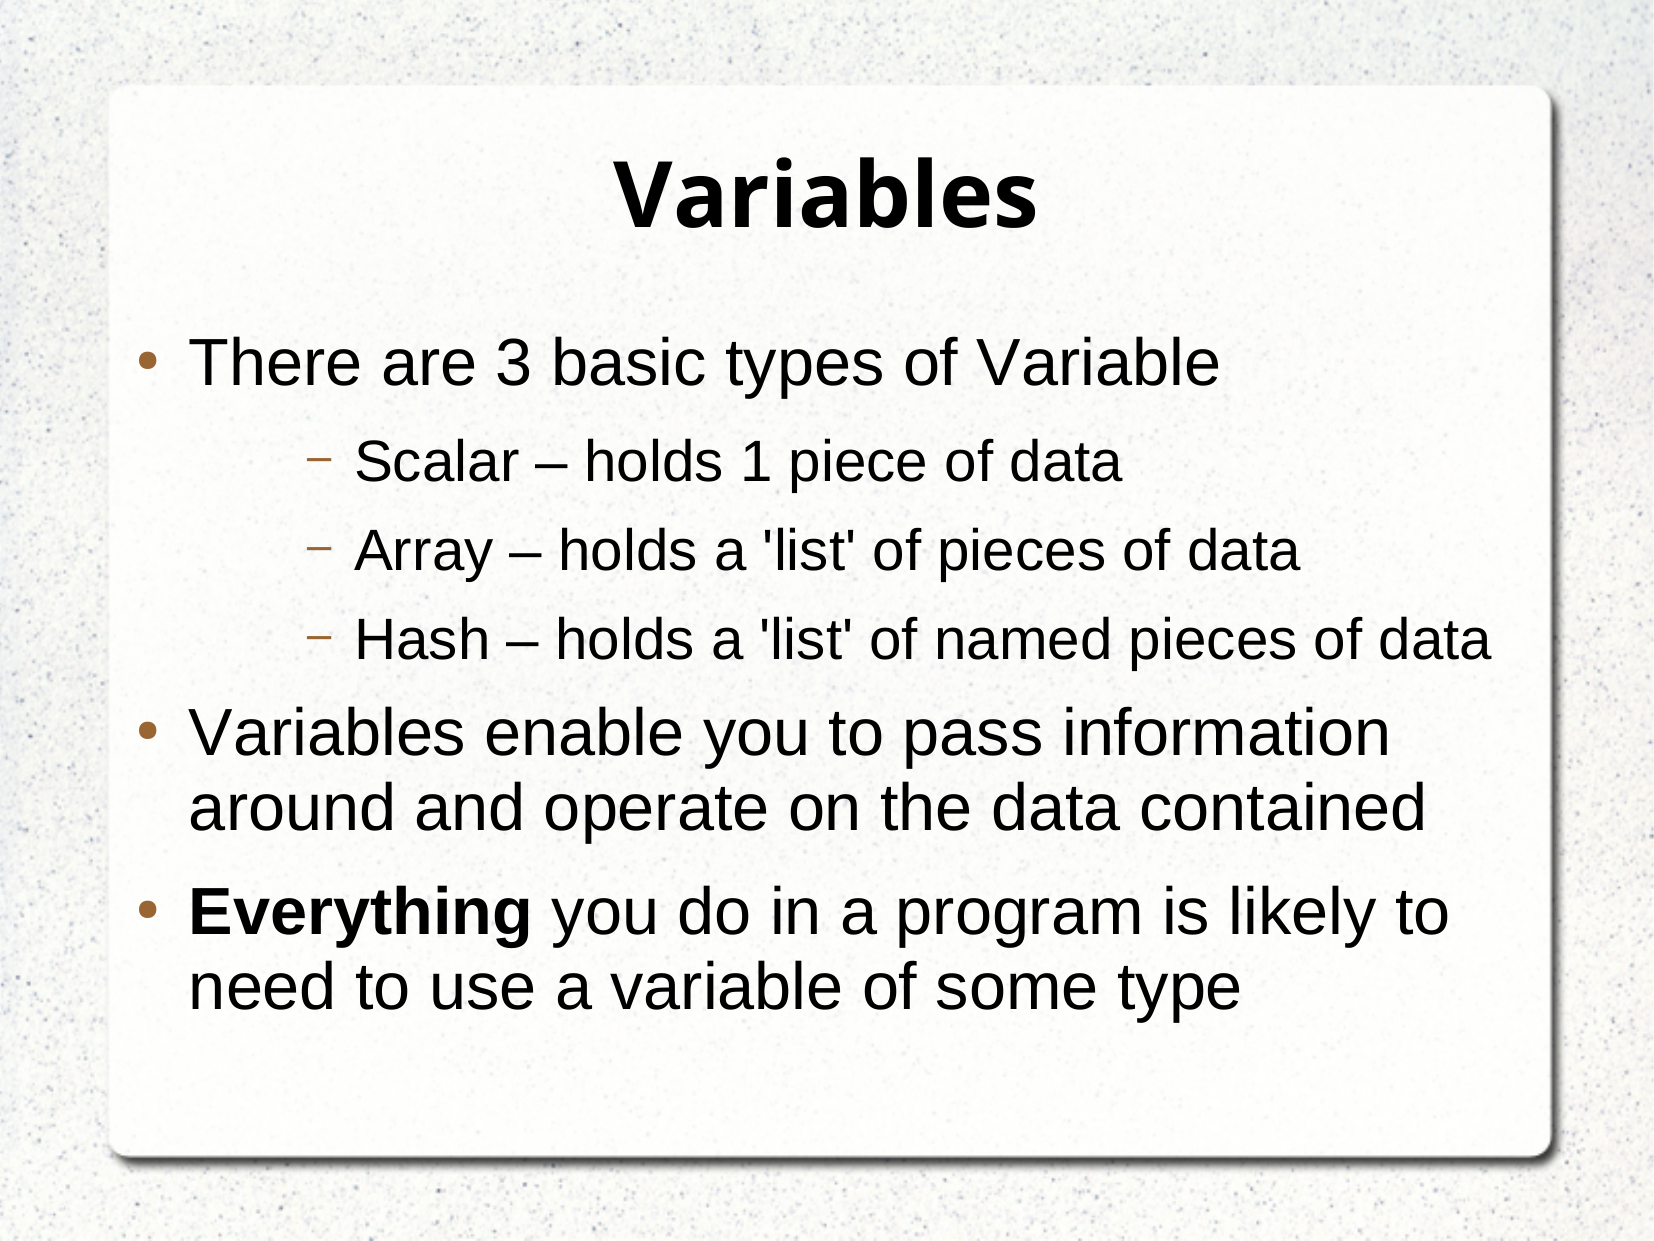

# Variables
There are 3 basic types of Variable
Scalar – holds 1 piece of data
Array – holds a 'list' of pieces of data
Hash – holds a 'list' of named pieces of data
Variables enable you to pass information around and operate on the data contained
Everything you do in a program is likely to need to use a variable of some type